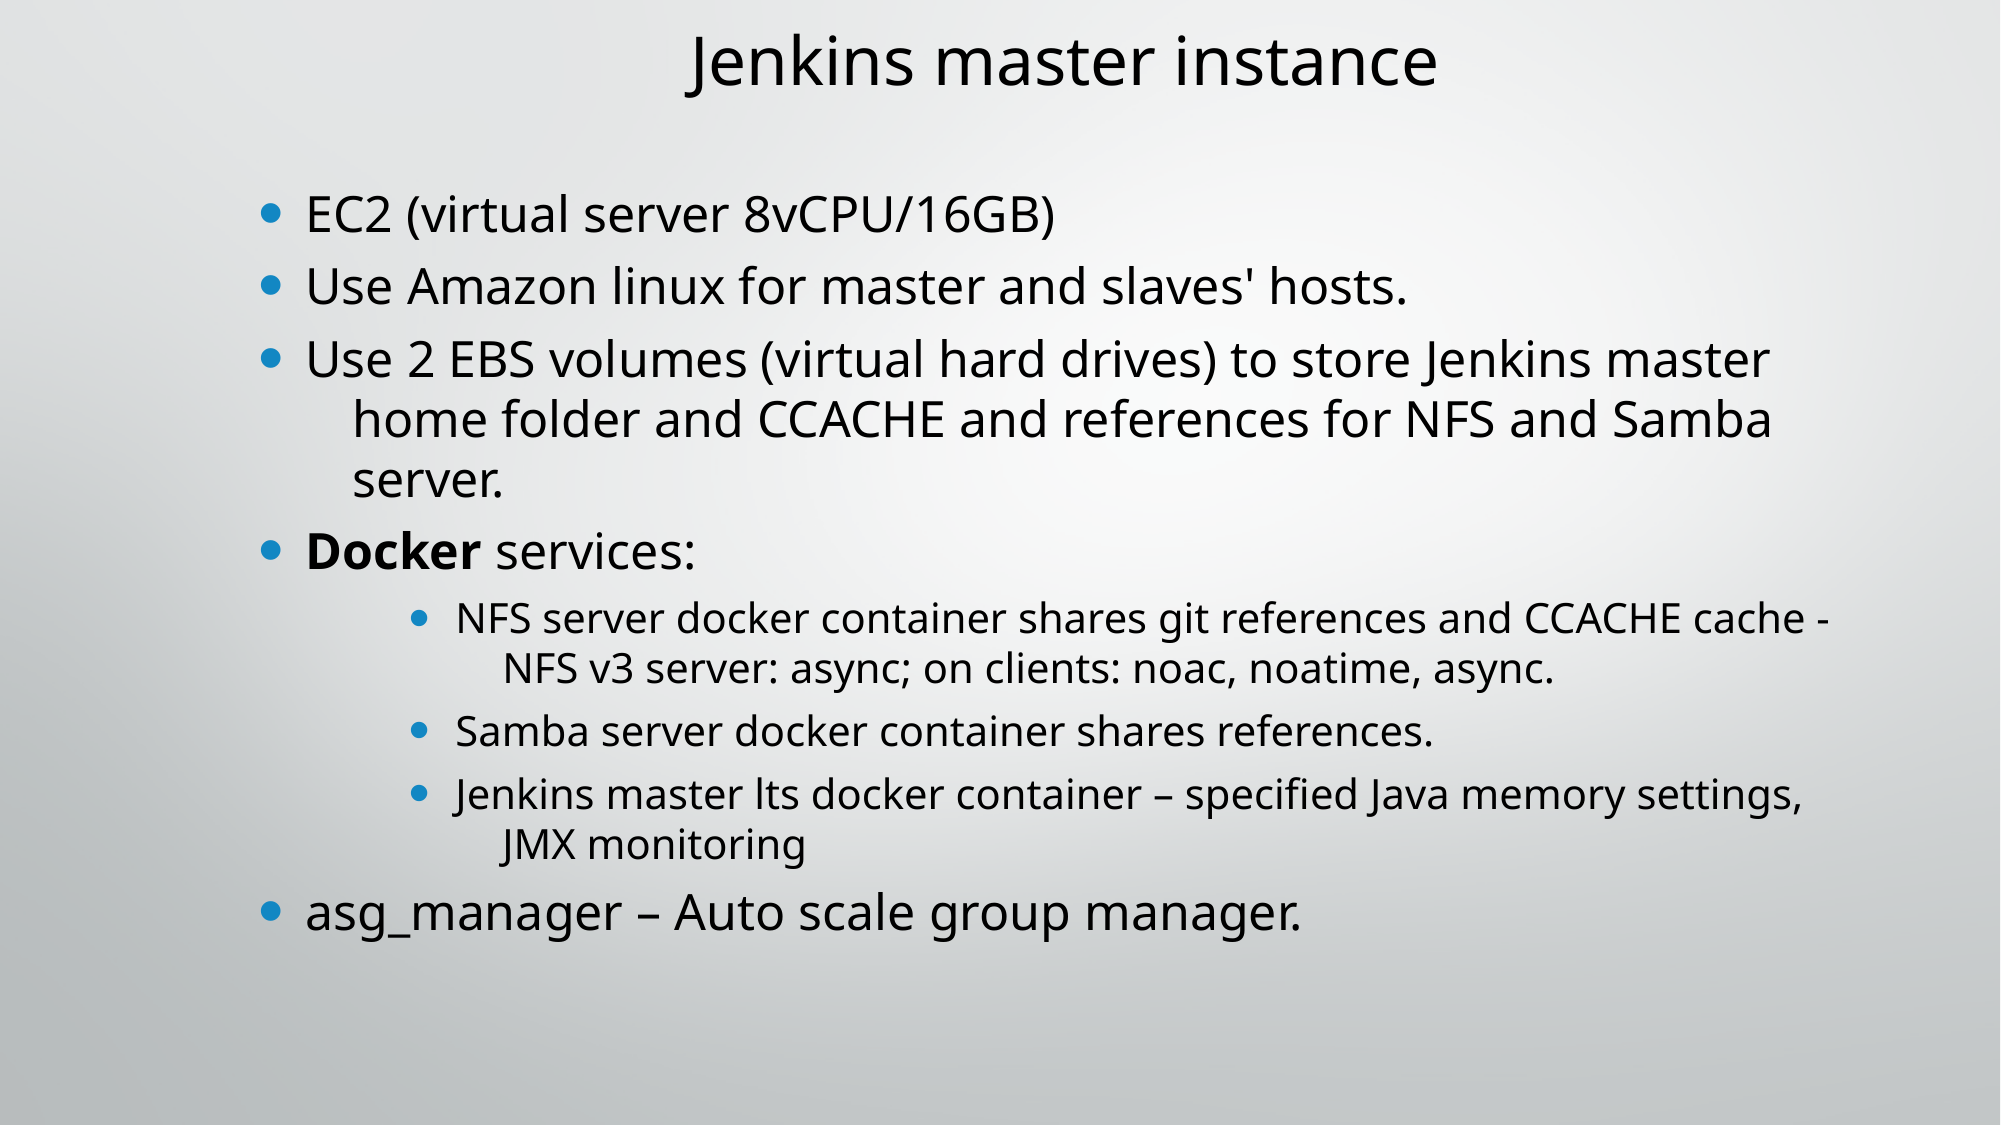

# Jenkins master instance
EC2 (virtual server 8vCPU/16GB)
Use Amazon linux for master and slaves' hosts.
Use 2 EBS volumes (virtual hard drives) to store Jenkins master home folder and CCACHE and references for NFS and Samba server.
Docker services:
NFS server docker container shares git references and CCACHE cache - NFS v3 server: async; on clients: noac, noatime, async.
Samba server docker container shares references.
Jenkins master lts docker container – specified Java memory settings, JMX monitoring
asg_manager – Auto scale group manager.